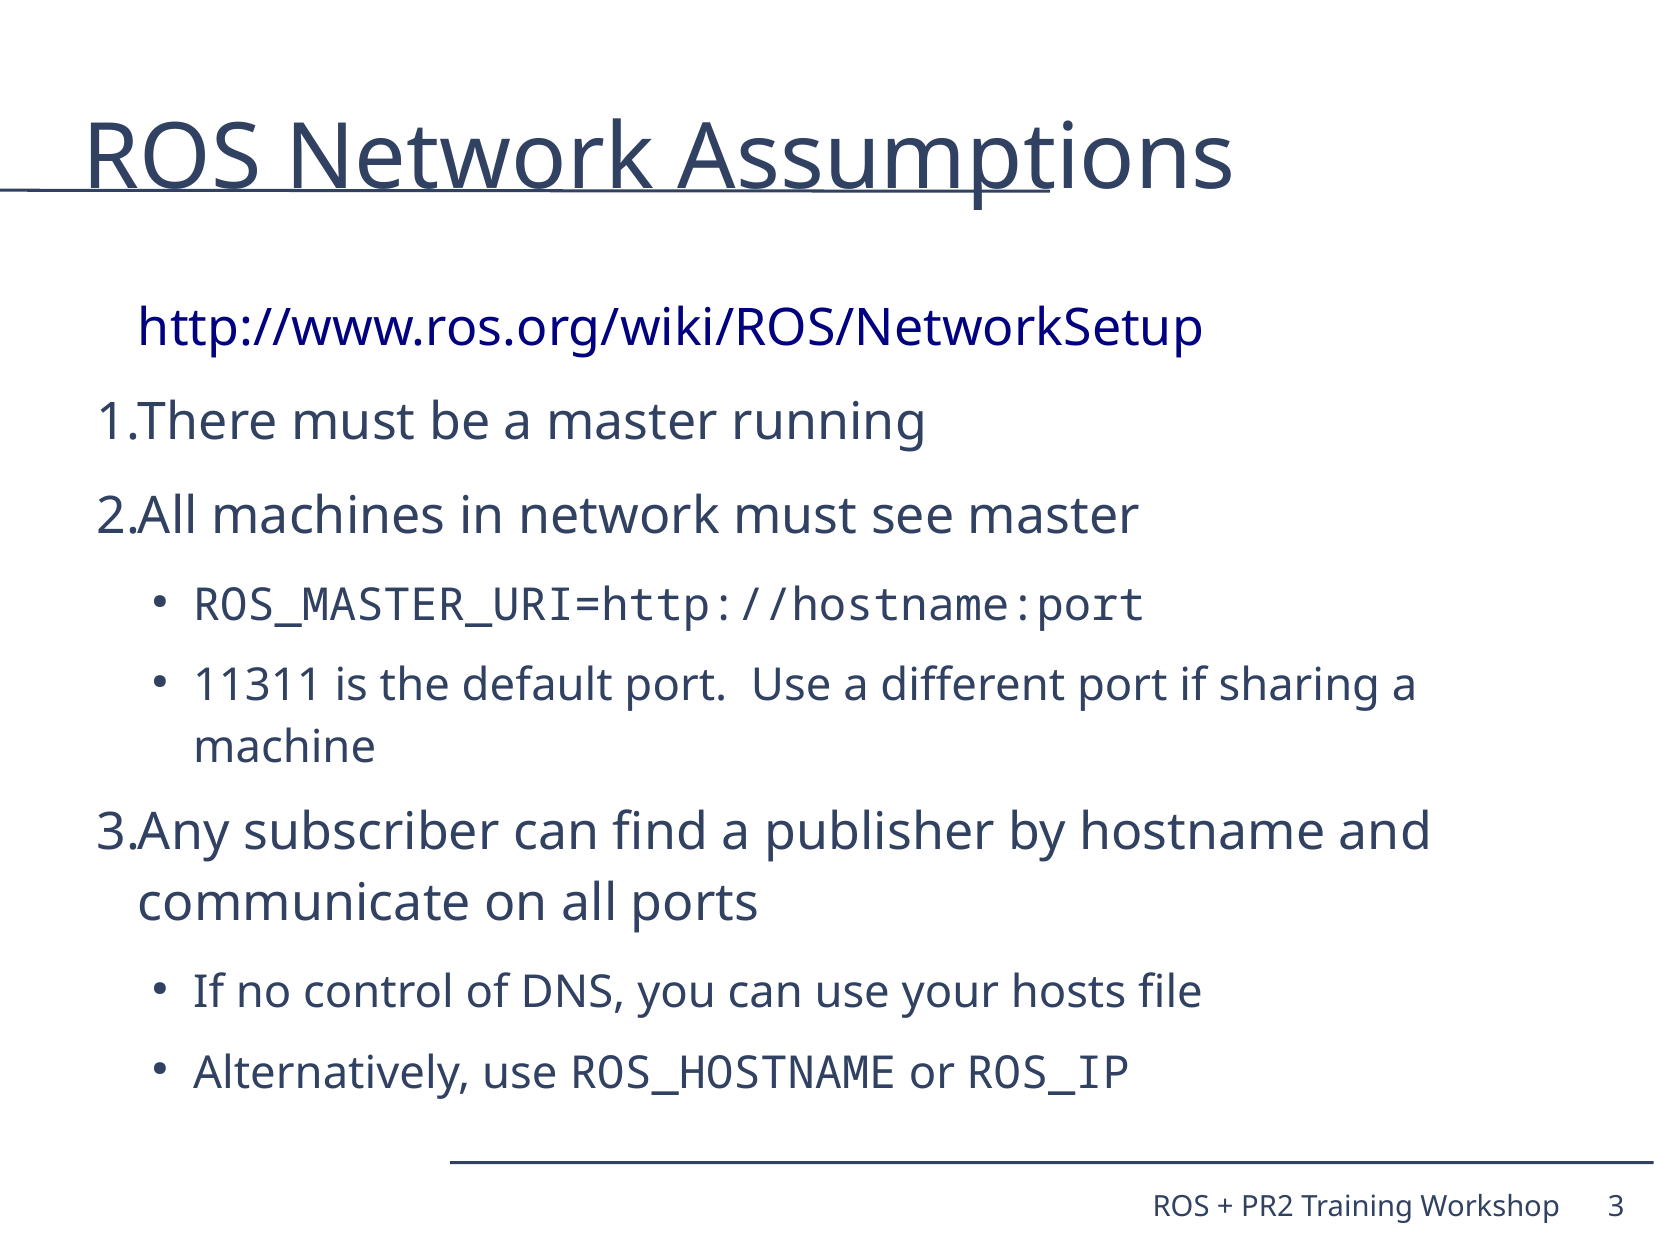

# ROS Network Assumptions
http://www.ros.org/wiki/ROS/NetworkSetup
There must be a master running
All machines in network must see master
ROS_MASTER_URI=http://hostname:port
11311 is the default port. Use a different port if sharing a machine
Any subscriber can find a publisher by hostname and communicate on all ports
If no control of DNS, you can use your hosts file
Alternatively, use ROS_HOSTNAME or ROS_IP